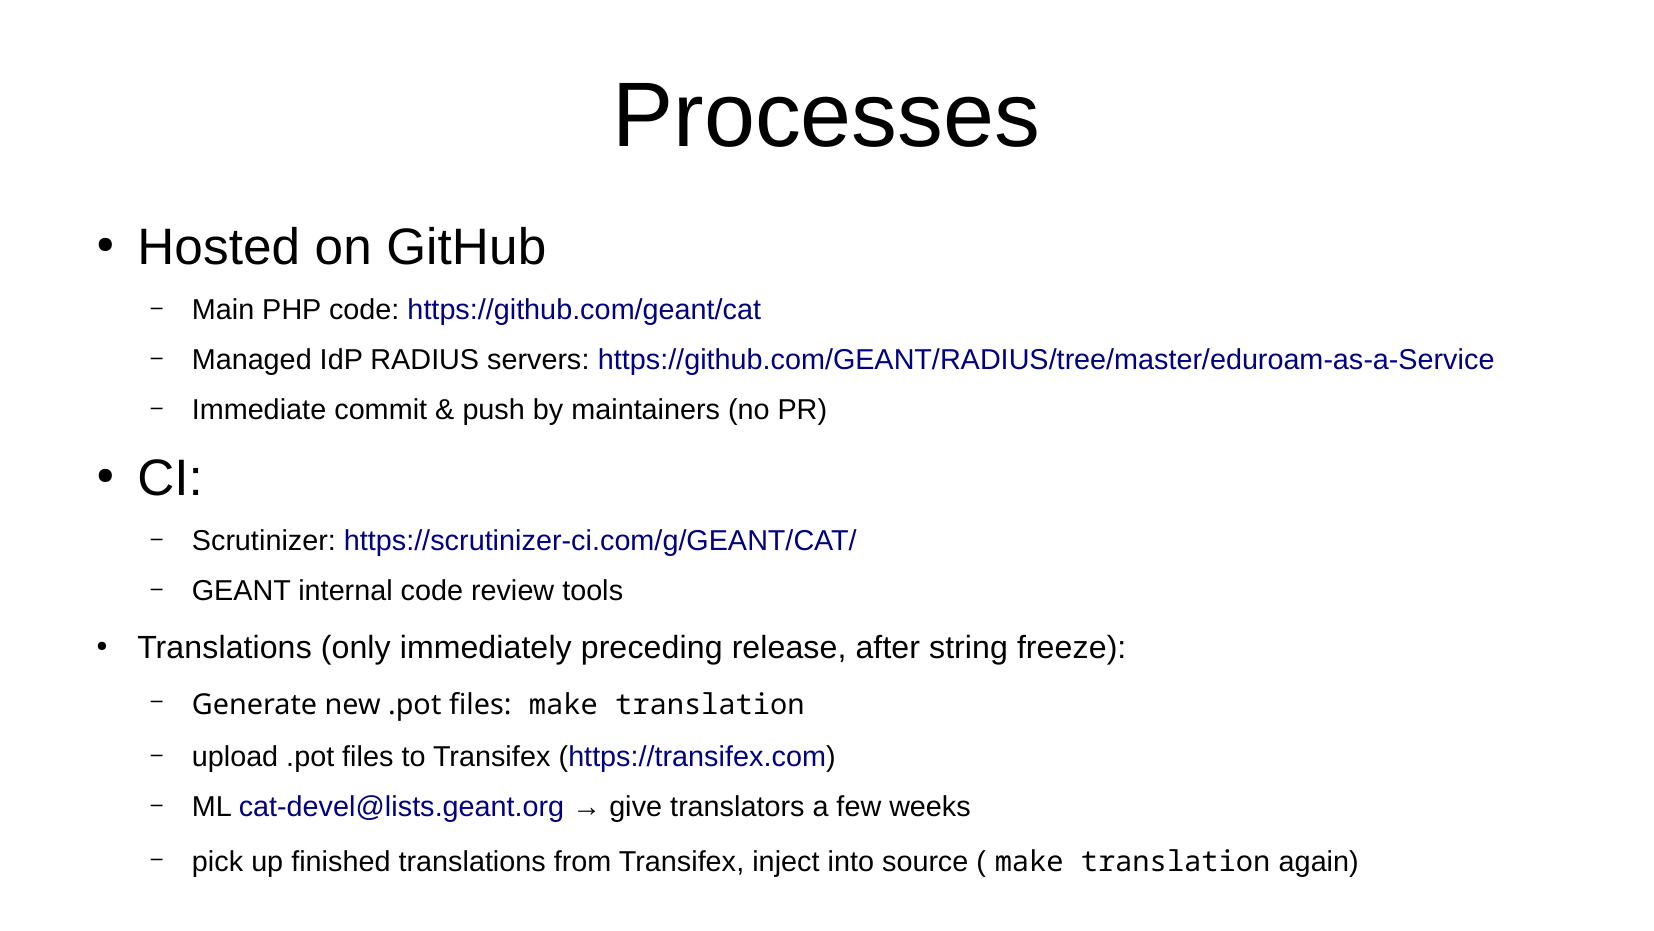

# Processes
Hosted on GitHub
Main PHP code: https://github.com/geant/cat
Managed IdP RADIUS servers: https://github.com/GEANT/RADIUS/tree/master/eduroam-as-a-Service
Immediate commit & push by maintainers (no PR)
CI:
Scrutinizer: https://scrutinizer-ci.com/g/GEANT/CAT/
GEANT internal code review tools
Translations (only immediately preceding release, after string freeze):
Generate new .pot files: make translation
upload .pot files to Transifex (https://transifex.com)
ML cat-devel@lists.geant.org → give translators a few weeks
pick up finished translations from Transifex, inject into source ( make translation again)